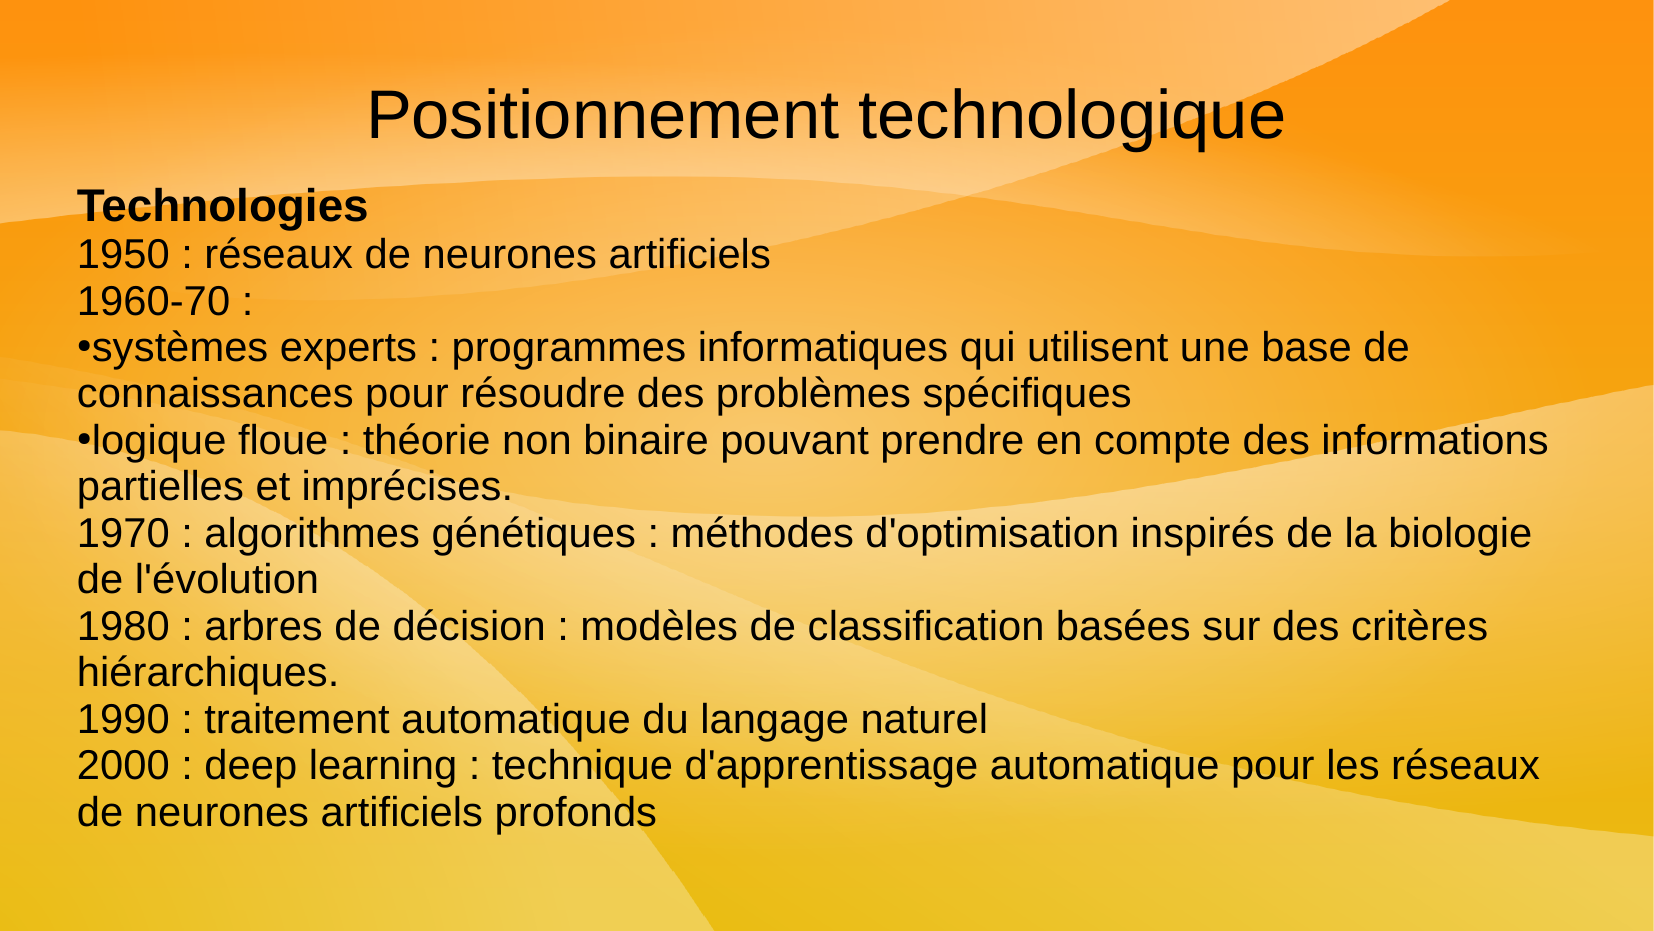

# Positionnement technologique
Technologies
1950 : réseaux de neurones artificiels
1960-70 :
systèmes experts : programmes informatiques qui utilisent une base de connaissances pour résoudre des problèmes spécifiques
logique floue : théorie non binaire pouvant prendre en compte des informations partielles et imprécises.
1970 : algorithmes génétiques : méthodes d'optimisation inspirés de la biologie de l'évolution
1980 : arbres de décision : modèles de classification basées sur des critères hiérarchiques.
1990 : traitement automatique du langage naturel
2000 : deep learning : technique d'apprentissage automatique pour les réseaux de neurones artificiels profonds